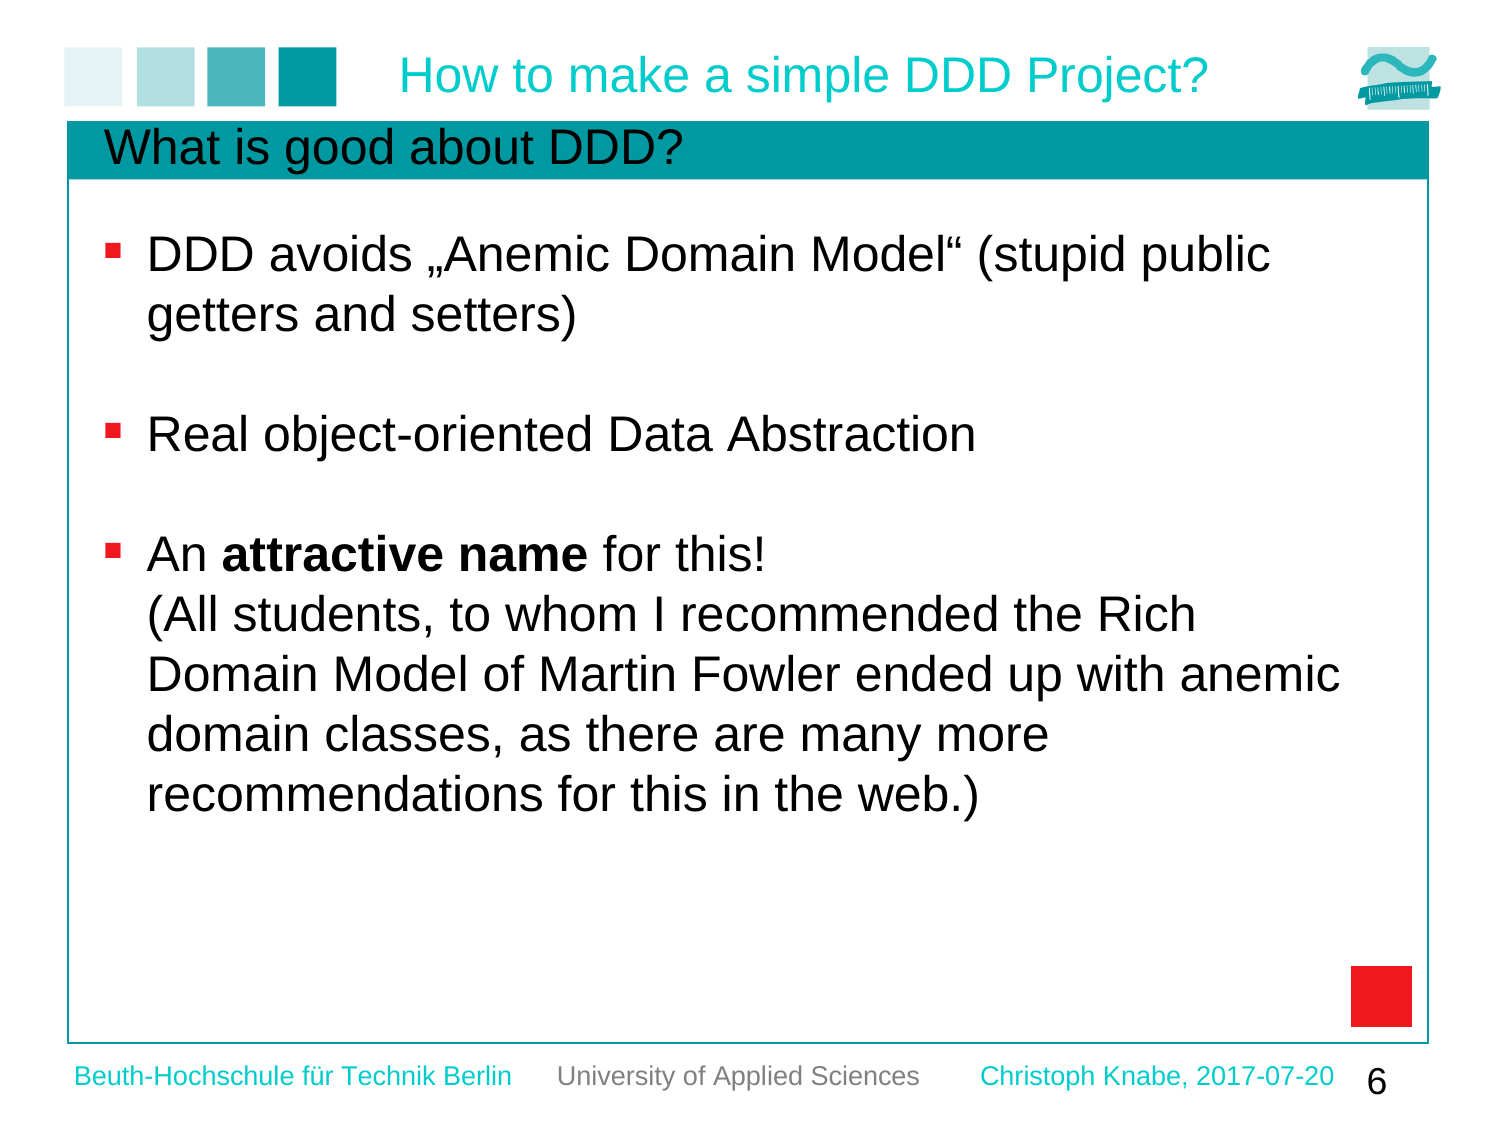

What is good about DDD?
DDD avoids „Anemic Domain Model“ (stupid public getters and setters)
Real object-oriented Data Abstraction
An attractive name for this!
(All students, to whom I recommended the Rich Domain Model of Martin Fowler ended up with anemic domain classes, as there are many more recommendations for this in the web.)
6